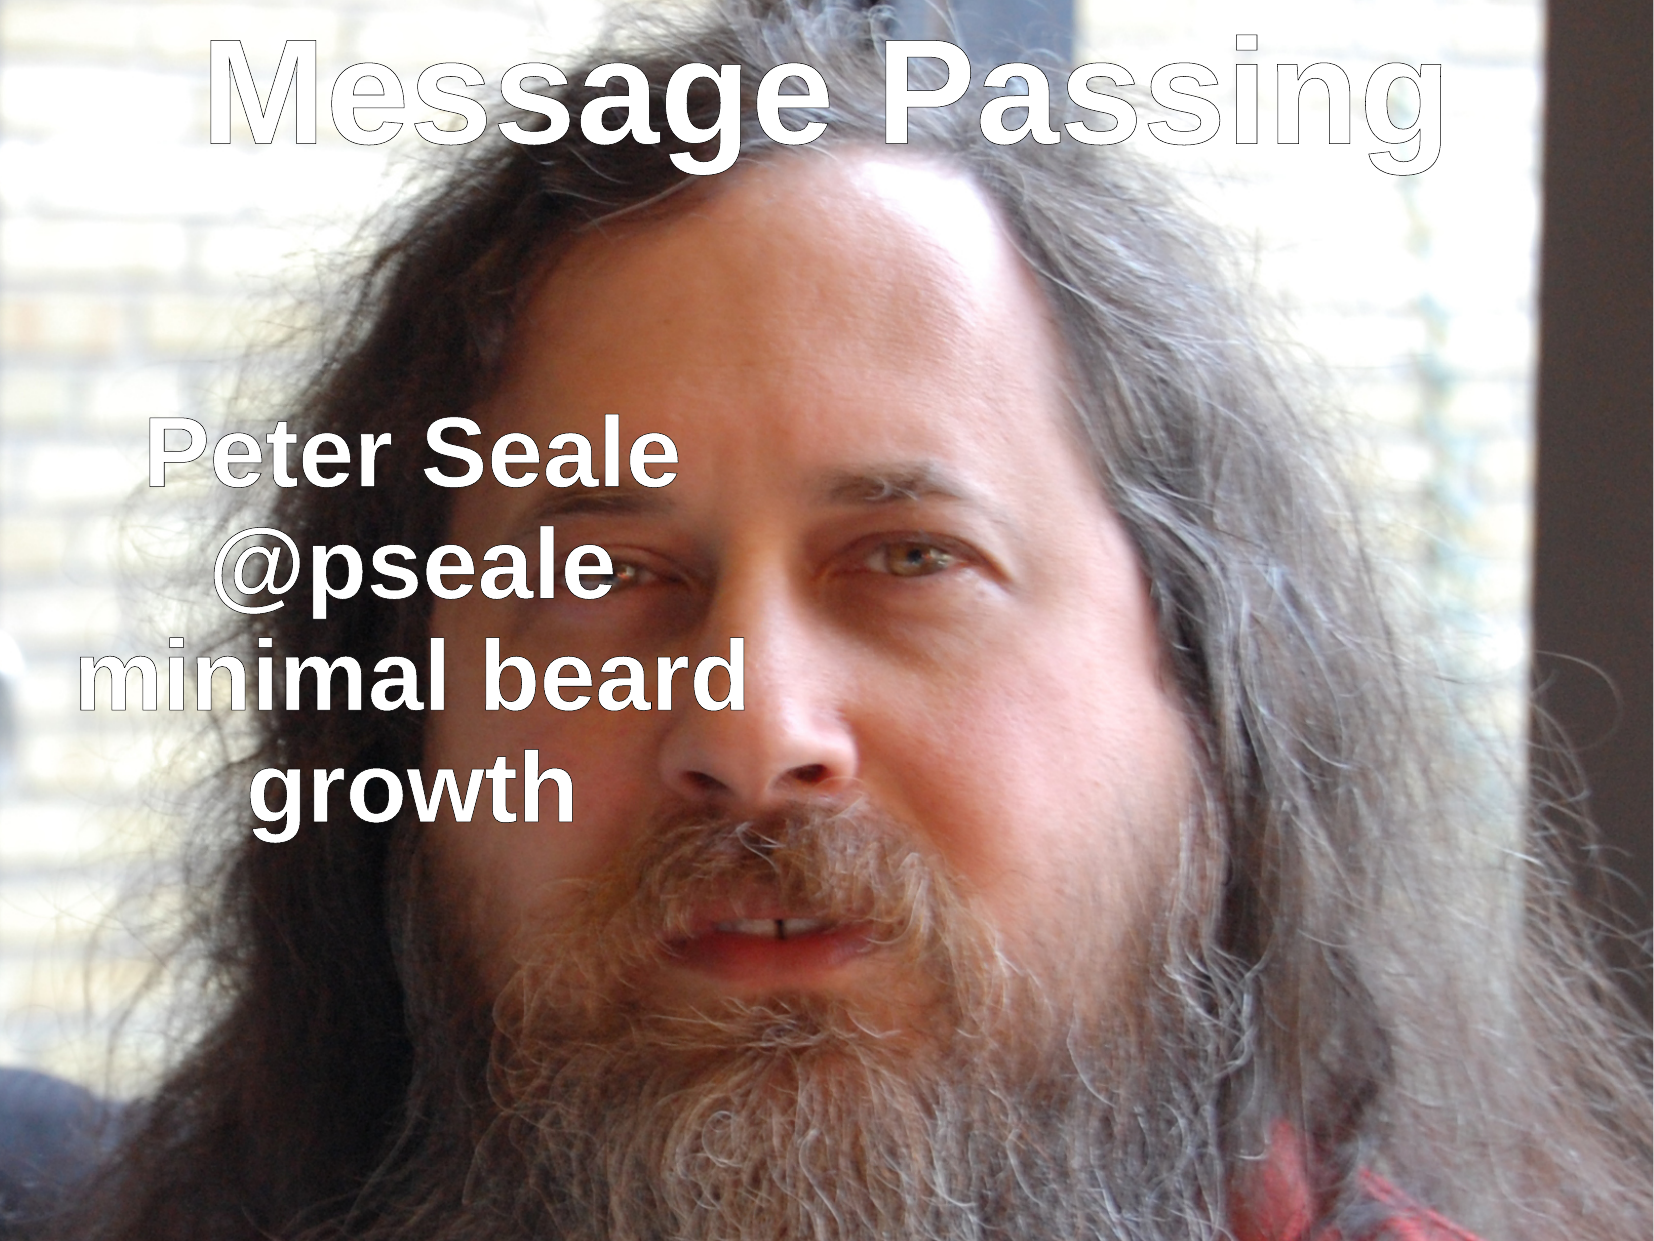

# Message Passing
Peter Seale
@pseale
minimal beard growth